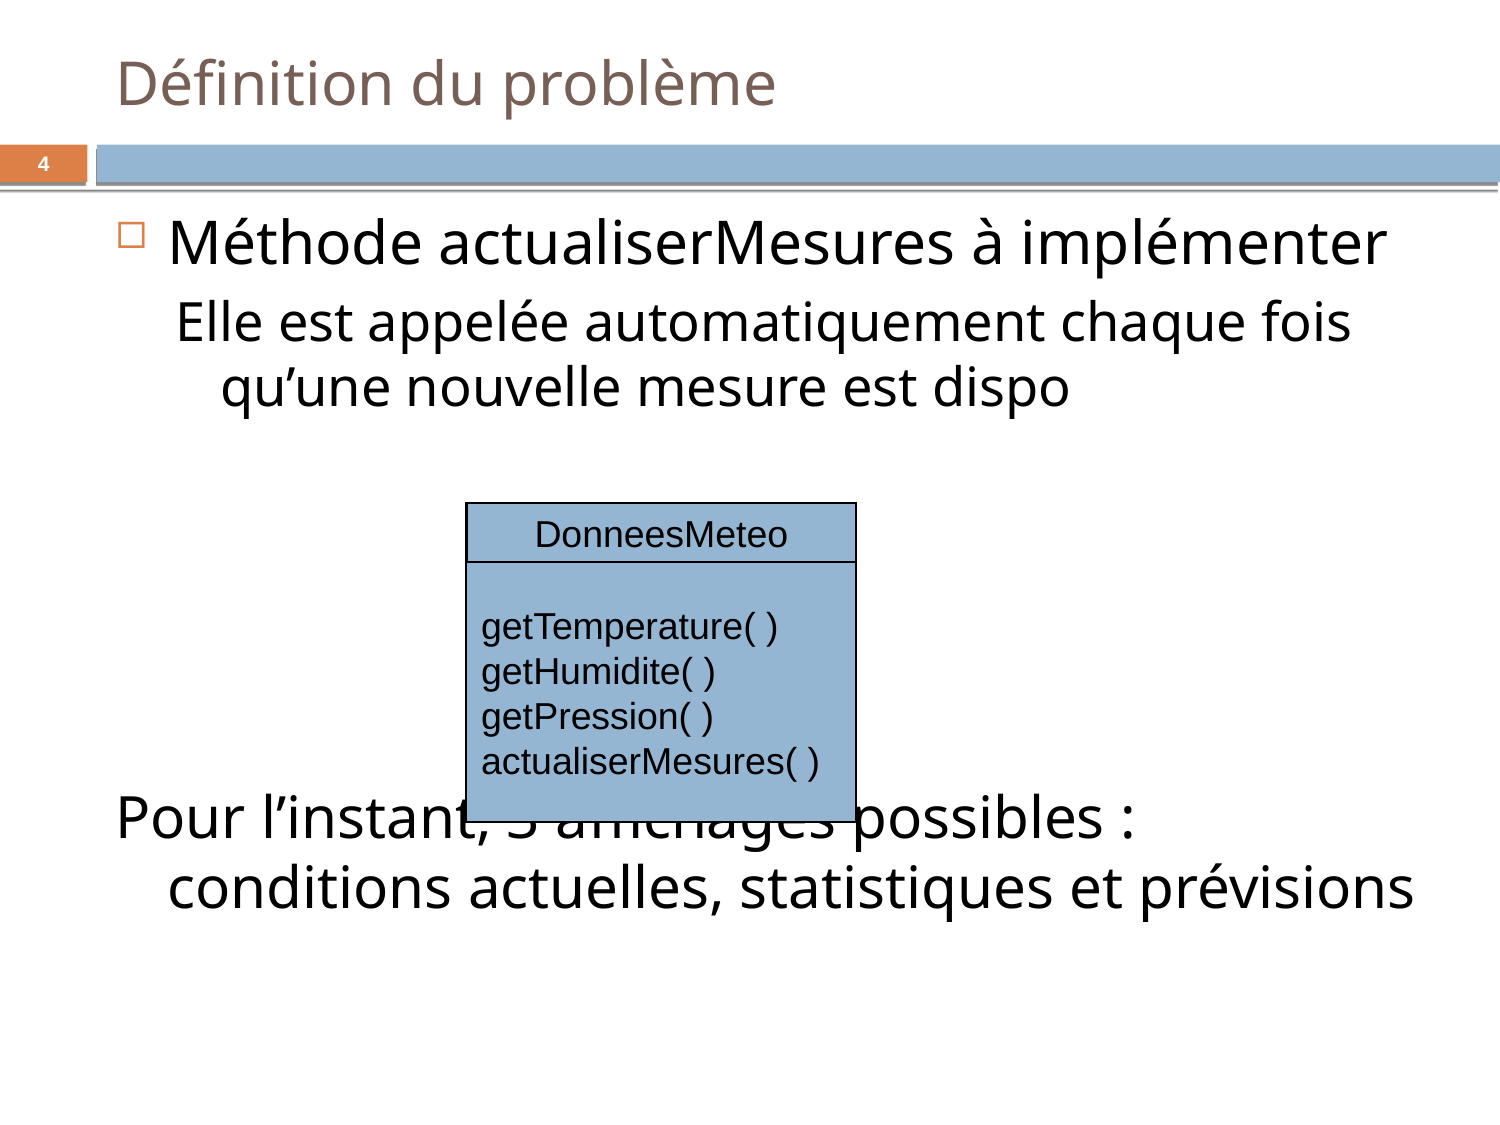

# Définition du problème
Méthode actualiserMesures à implémenter
Elle est appelée automatiquement chaque fois qu’une nouvelle mesure est dispo
Pour l’instant, 3 affichages possibles : conditions actuelles, statistiques et prévisions
DonneesMeteo
getTemperature( )
getHumidite( )
getPression( )
actualiserMesures( )